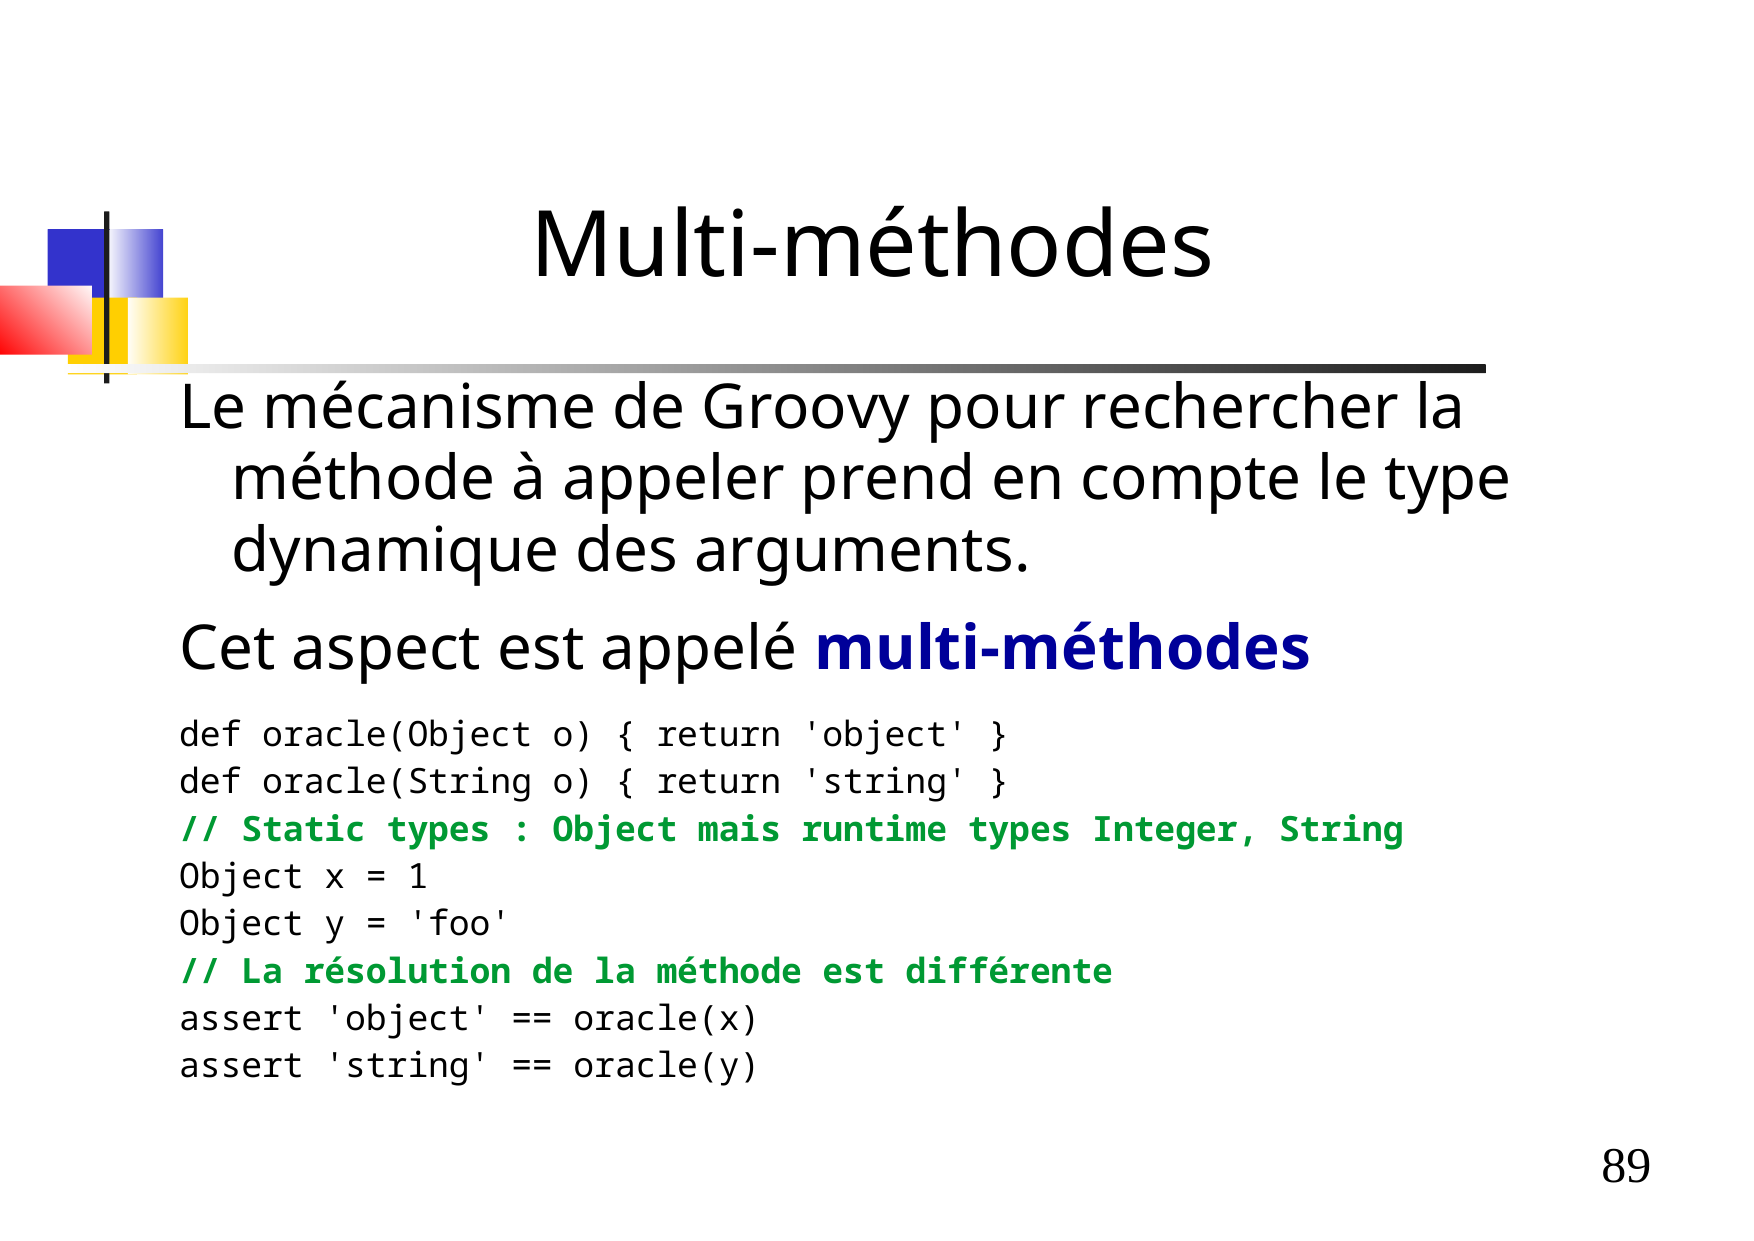

# Multi-méthodes
Le mécanisme de Groovy pour rechercher la méthode à appeler prend en compte le type dynamique des arguments.
Cet aspect est appelé multi-méthodes
def oracle(Object o) { return 'object' }
def oracle(String o) { return 'string' }
// Static types : Object mais runtime types Integer, String
Object x = 1
Object y = 'foo'
// La résolution de la méthode est différente
assert 'object' == oracle(x)
assert 'string' == oracle(y)